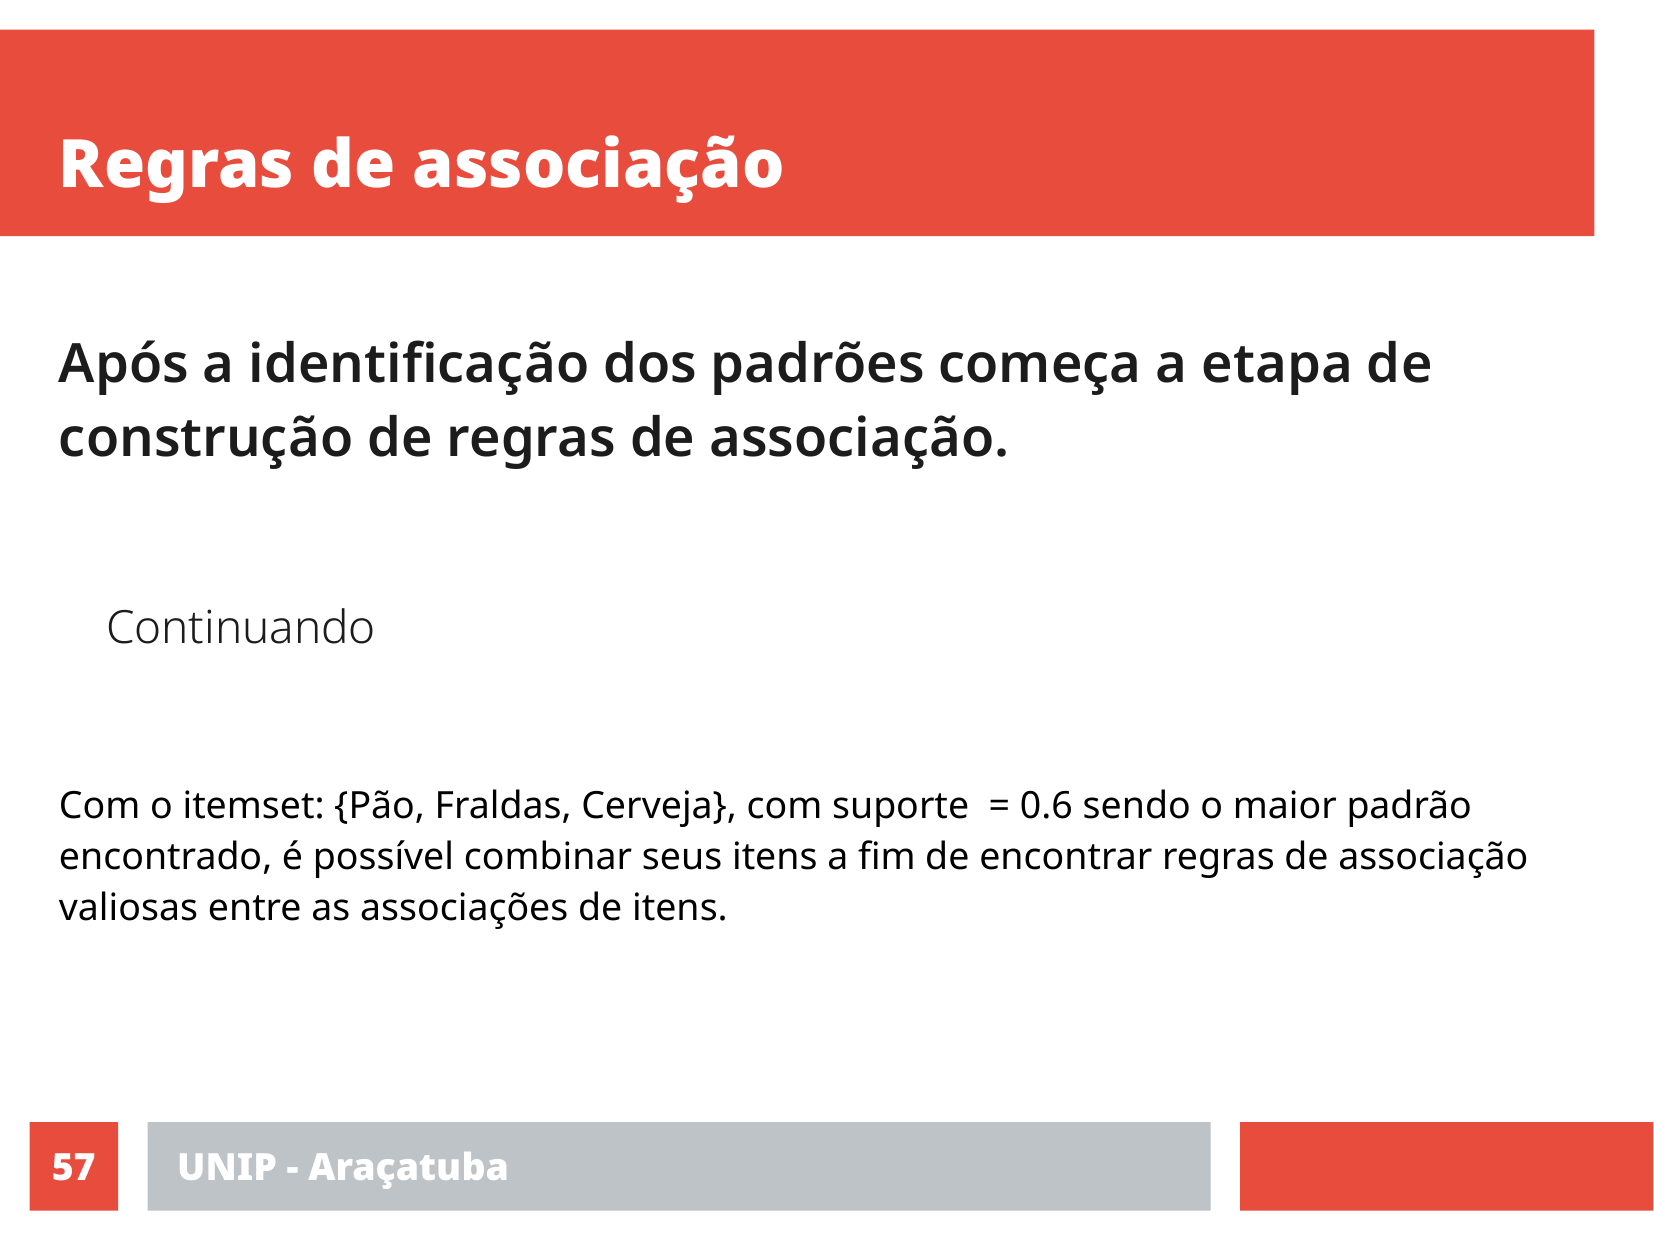

# Regras de associação
Após a identificação dos padrões começa a etapa de construção de regras de associação.
Continuando
Com o itemset: {Pão, Fraldas, Cerveja}, com suporte = 0.6 sendo o maior padrão encontrado, é possível combinar seus itens a fim de encontrar regras de associação valiosas entre as associações de itens.
57
UNIP - Araçatuba